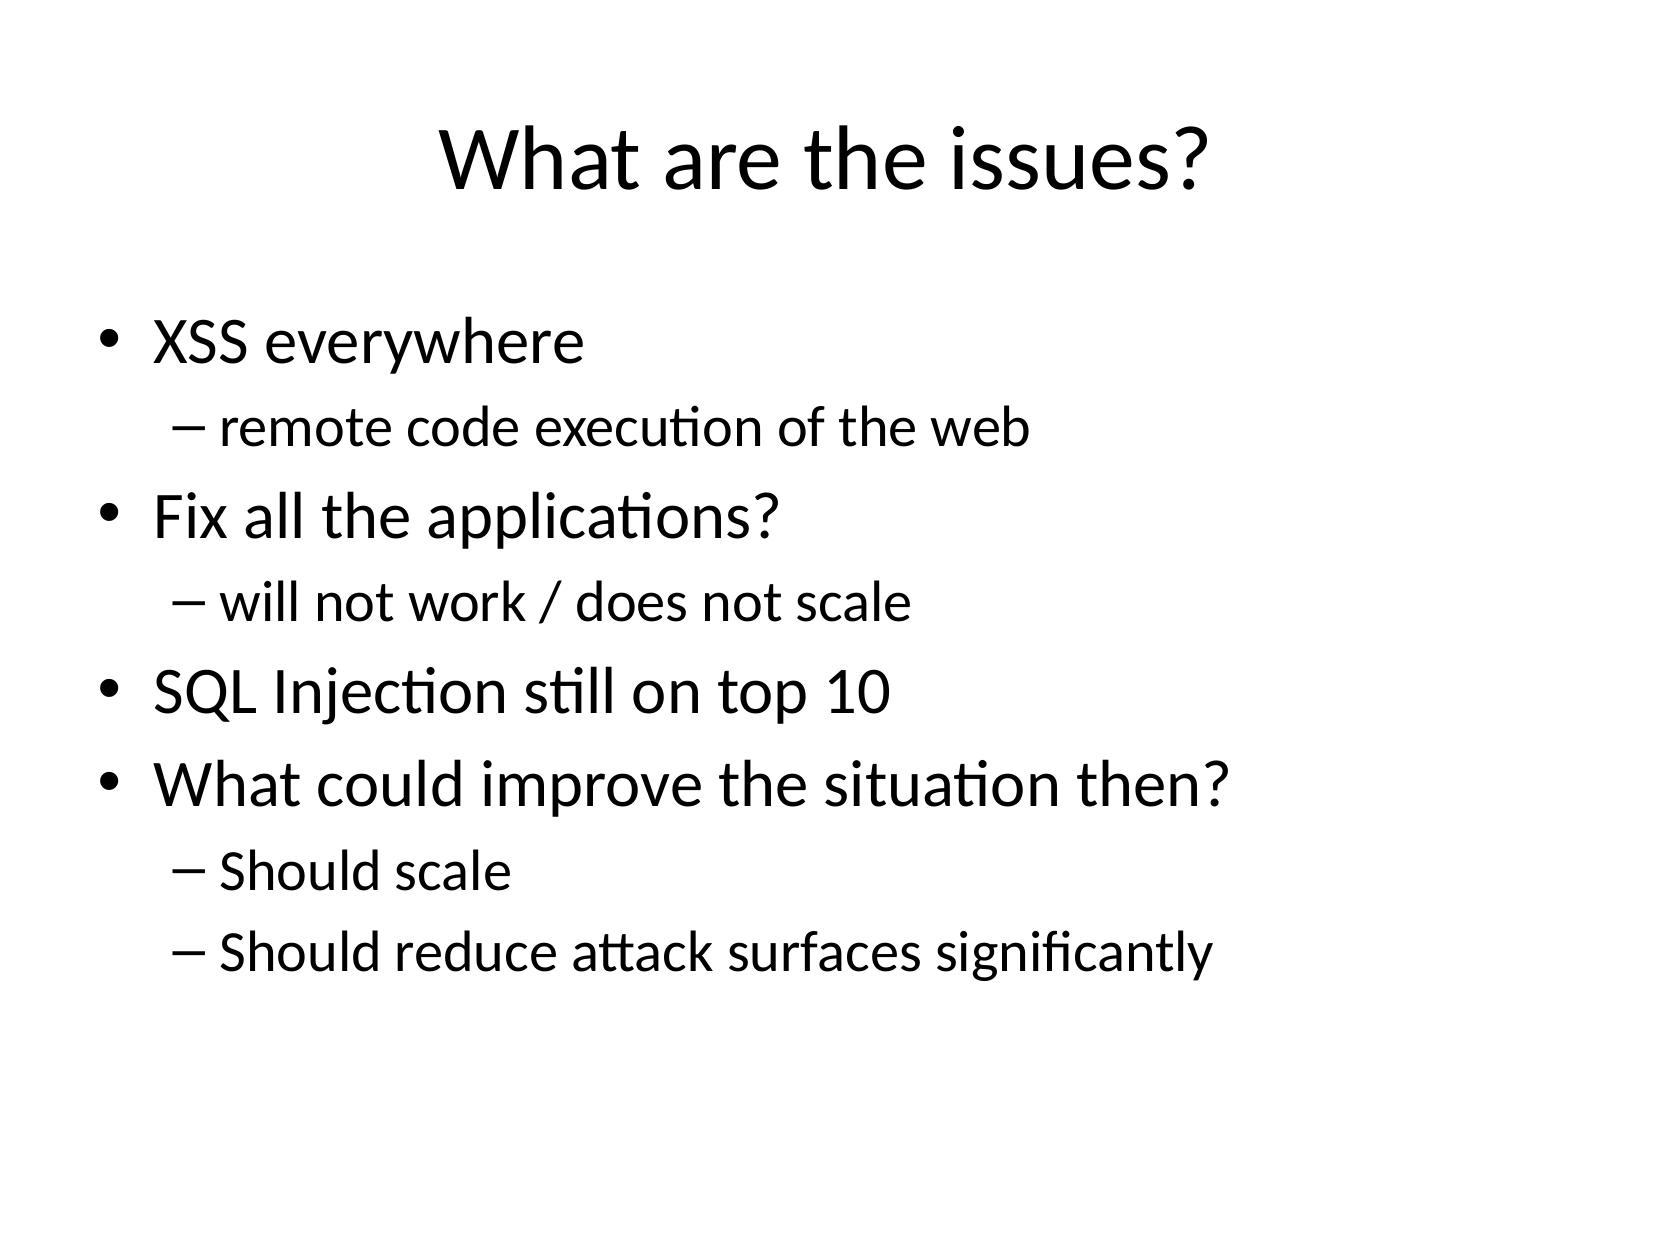

# What are the issues?
XSS everywhere
remote code execution of the web
Fix all the applications?
will not work / does not scale
SQL Injection still on top 10
What could improve the situation then?
Should scale
Should reduce attack surfaces significantly